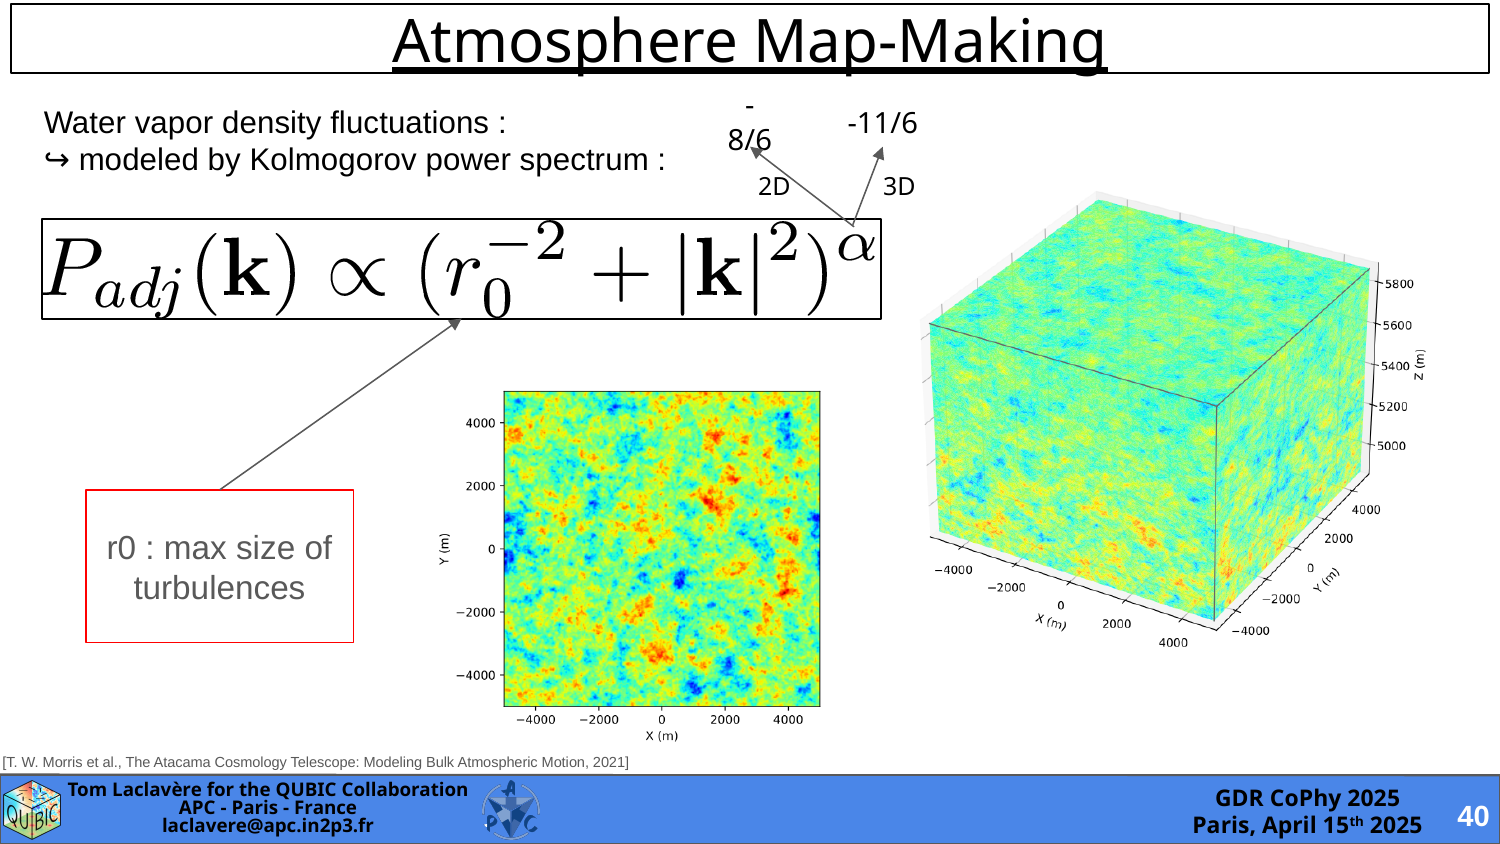

# Atmosphere Map-Making
Water vapor density fluctuations :
↪ modeled by Kolmogorov power spectrum :
-8/6
-11/6
2D
3D
r0 : max size of turbulences
[T. W. Morris et al., The Atacama Cosmology Telescope: Modeling Bulk Atmospheric Motion, 2021]